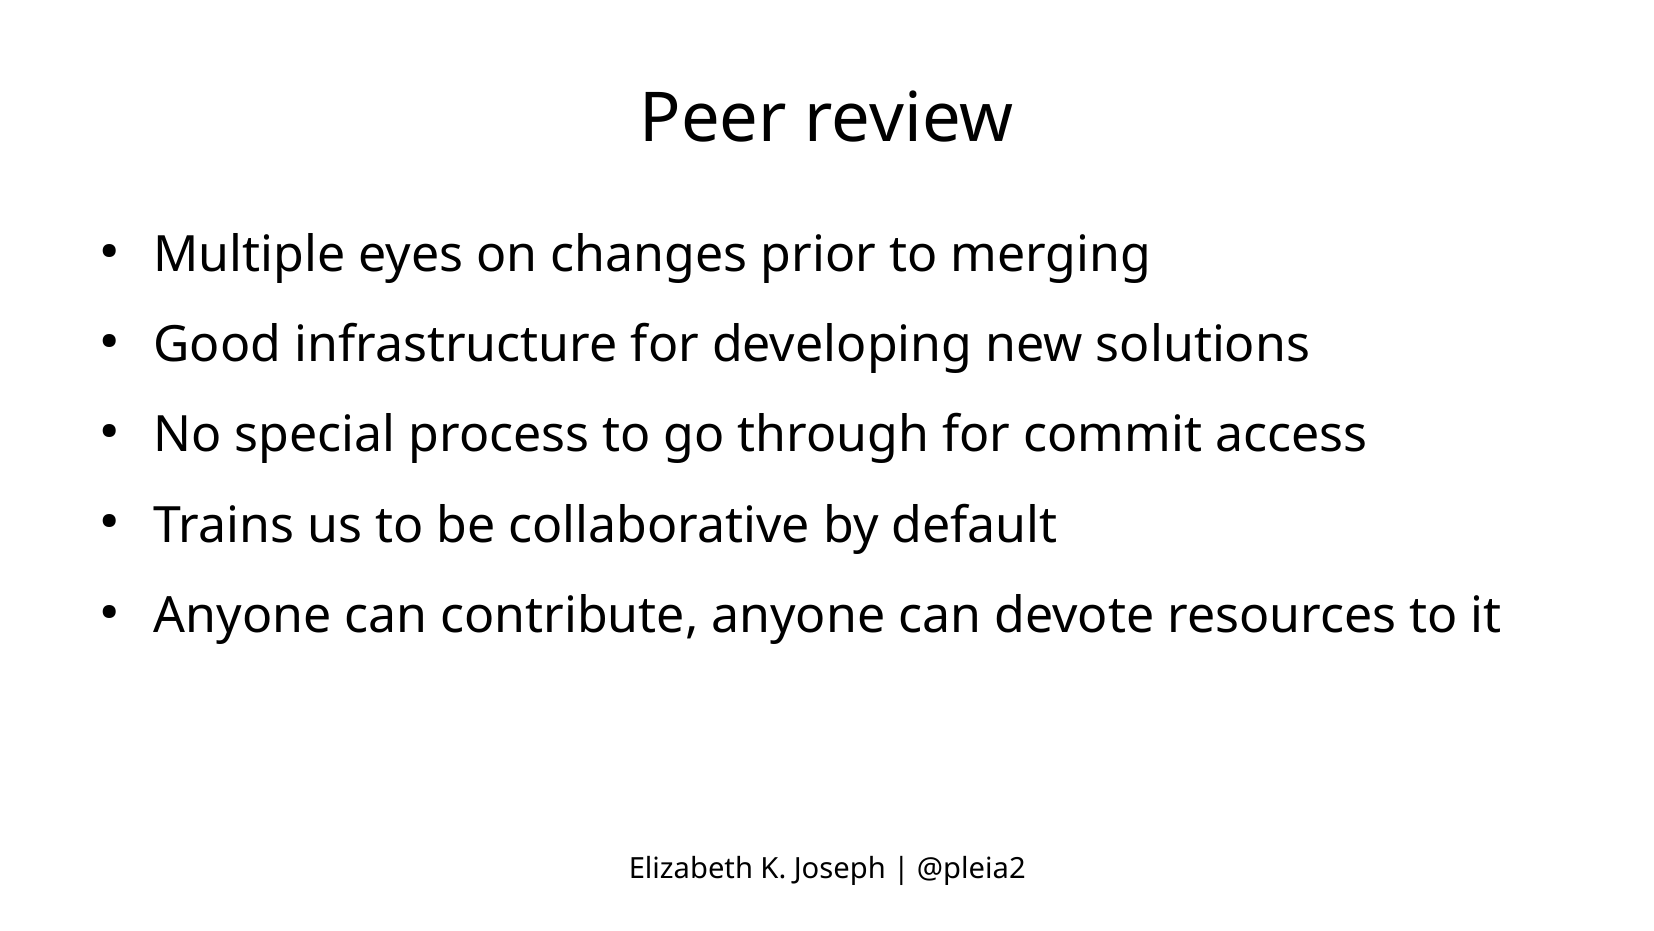

# Peer review
Multiple eyes on changes prior to merging
Good infrastructure for developing new solutions
No special process to go through for commit access
Trains us to be collaborative by default
Anyone can contribute, anyone can devote resources to it
Elizabeth K. Joseph | @pleia2